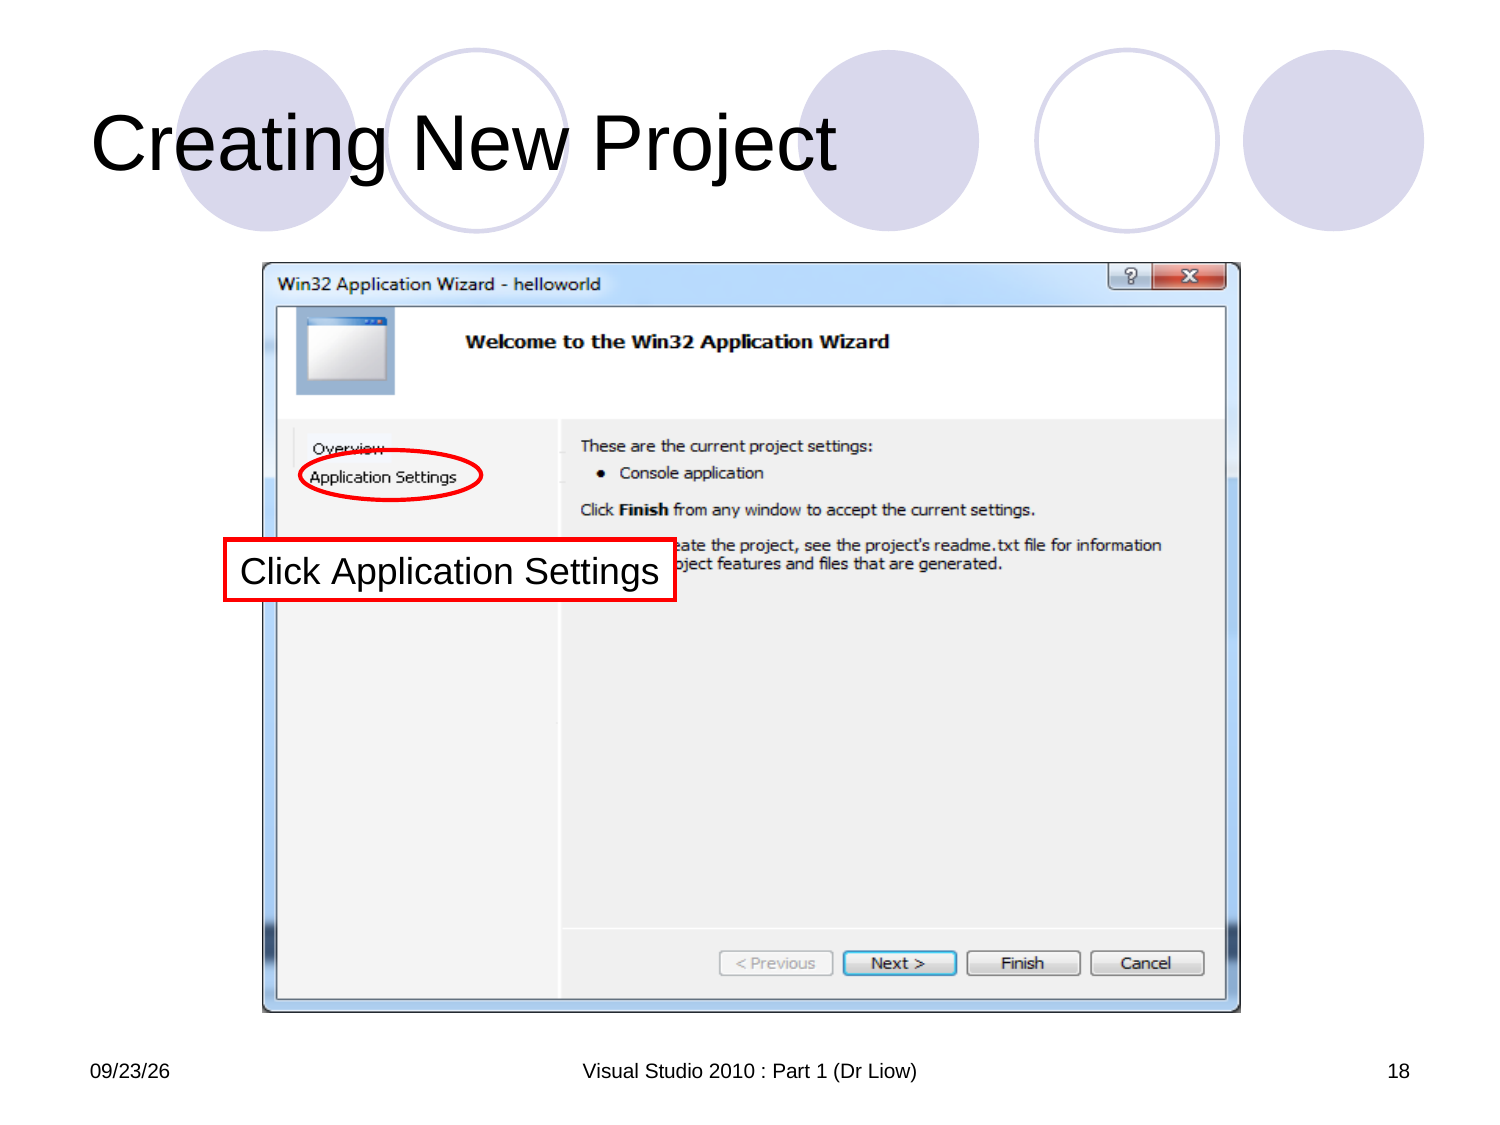

# Creating New Project
Click Application Settings
Visual Studio 2010 : Part 1 (Dr Liow)